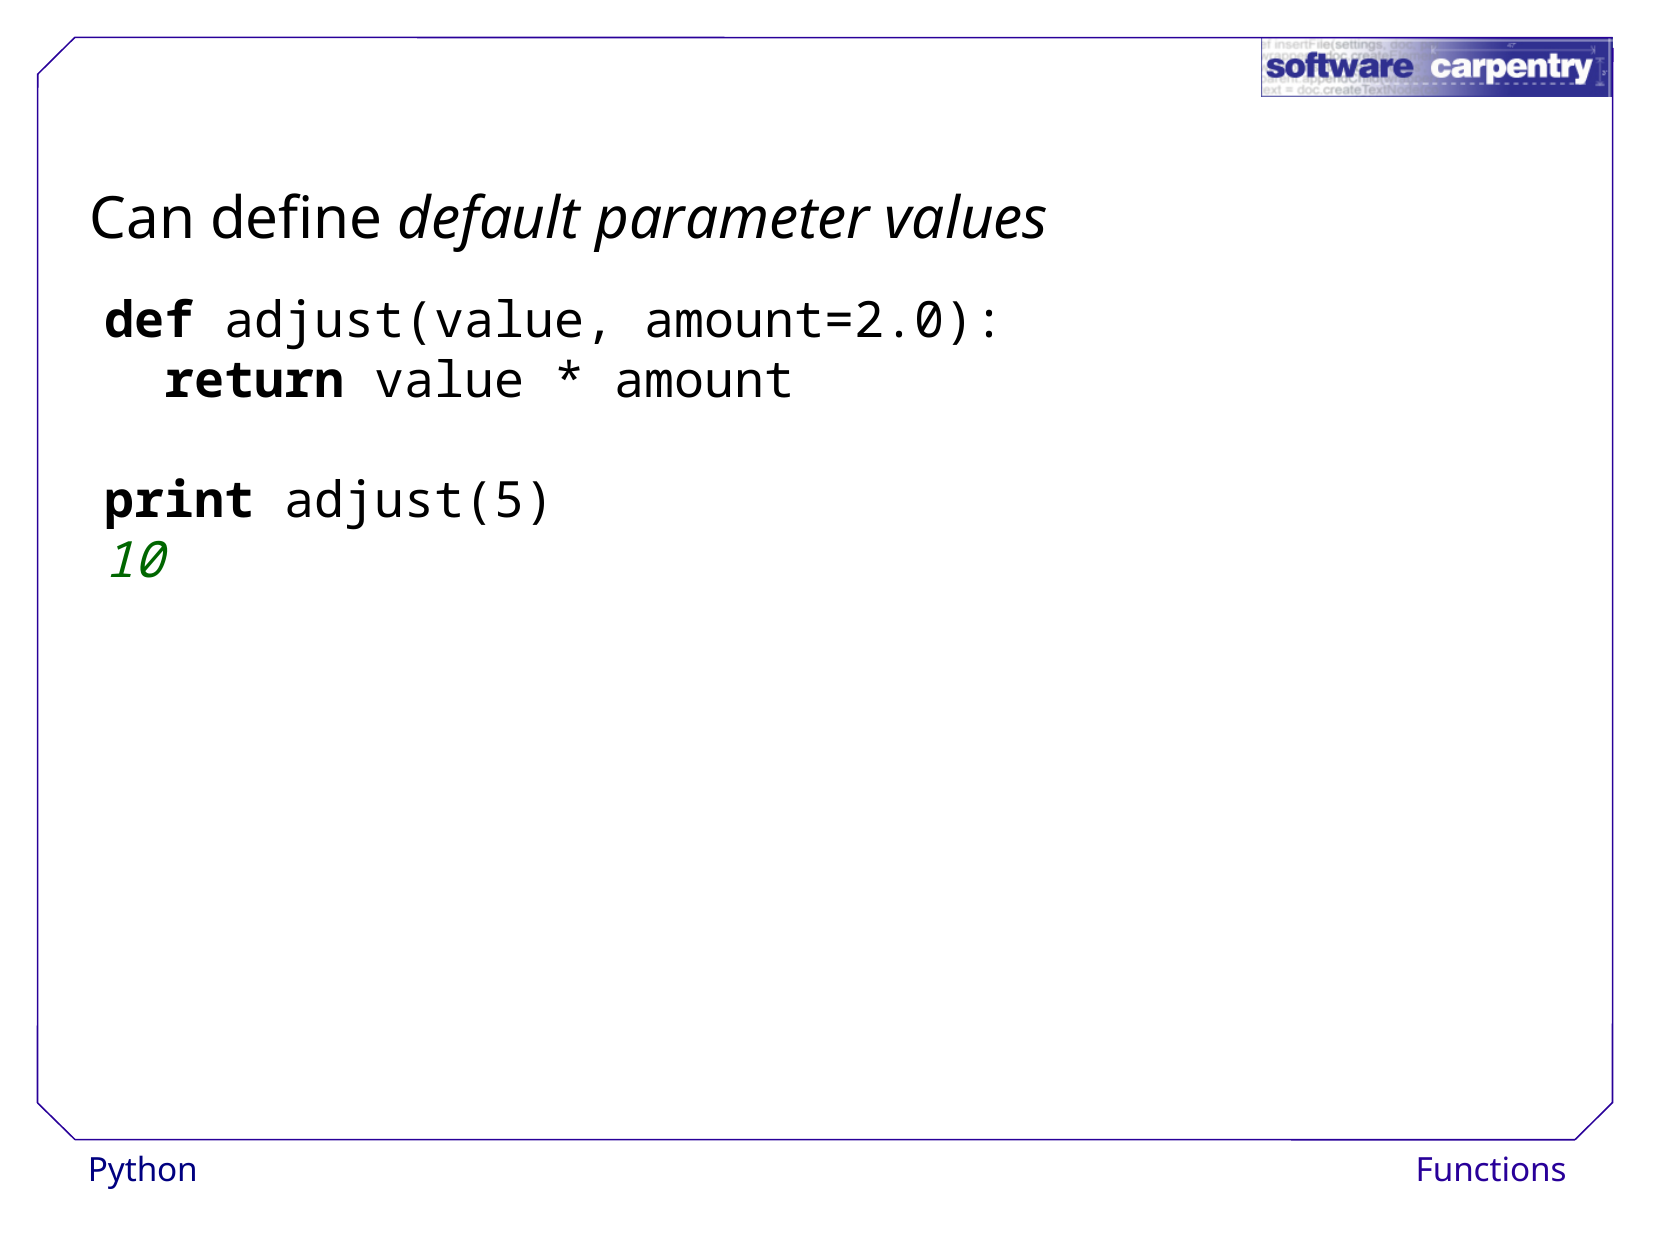

Can define default parameter values
def adjust(value, amount=2.0):
 return value * amount
print adjust(5)
10